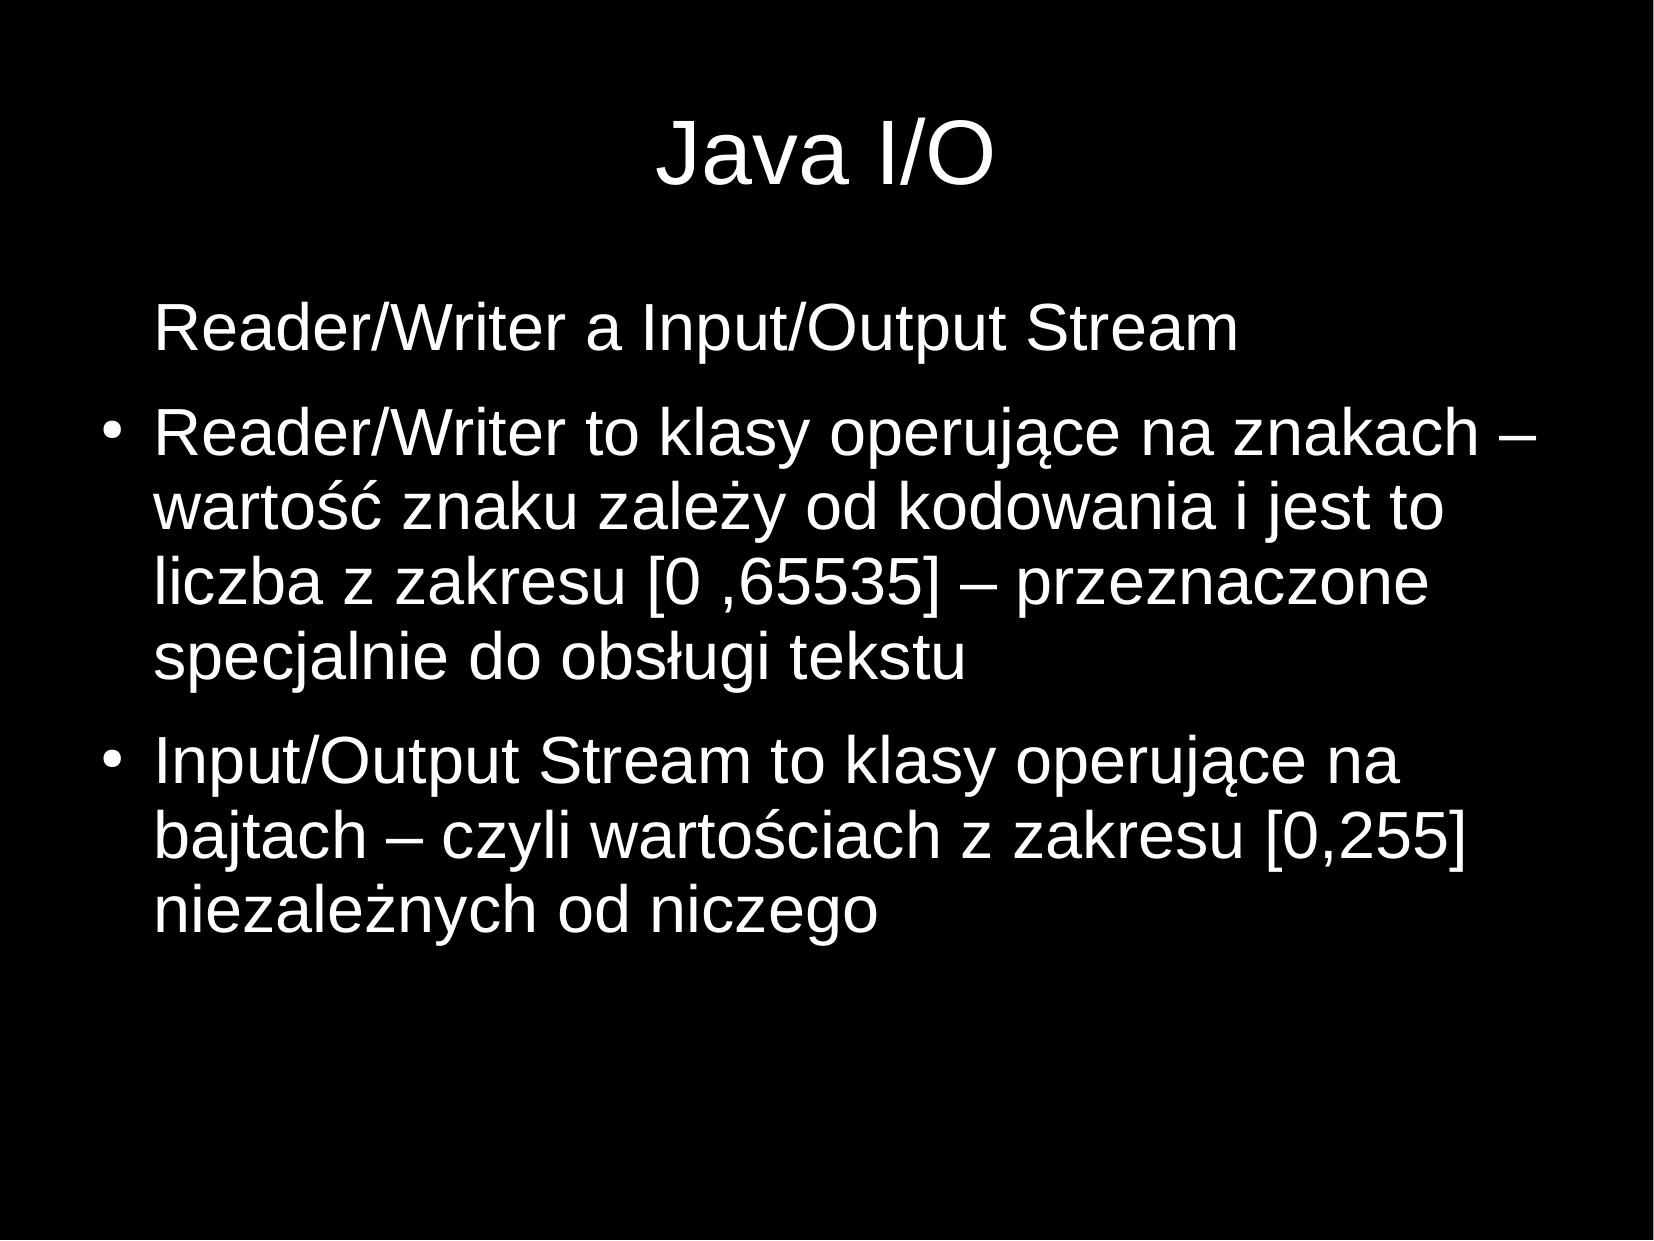

# Java I/O
Reader/Writer a Input/Output Stream
Reader/Writer to klasy operujące na znakach – wartość znaku zależy od kodowania i jest to liczba z zakresu [0 ,65535] – przeznaczone specjalnie do obsługi tekstu
Input/Output Stream to klasy operujące na bajtach – czyli wartościach z zakresu [0,255] niezależnych od niczego